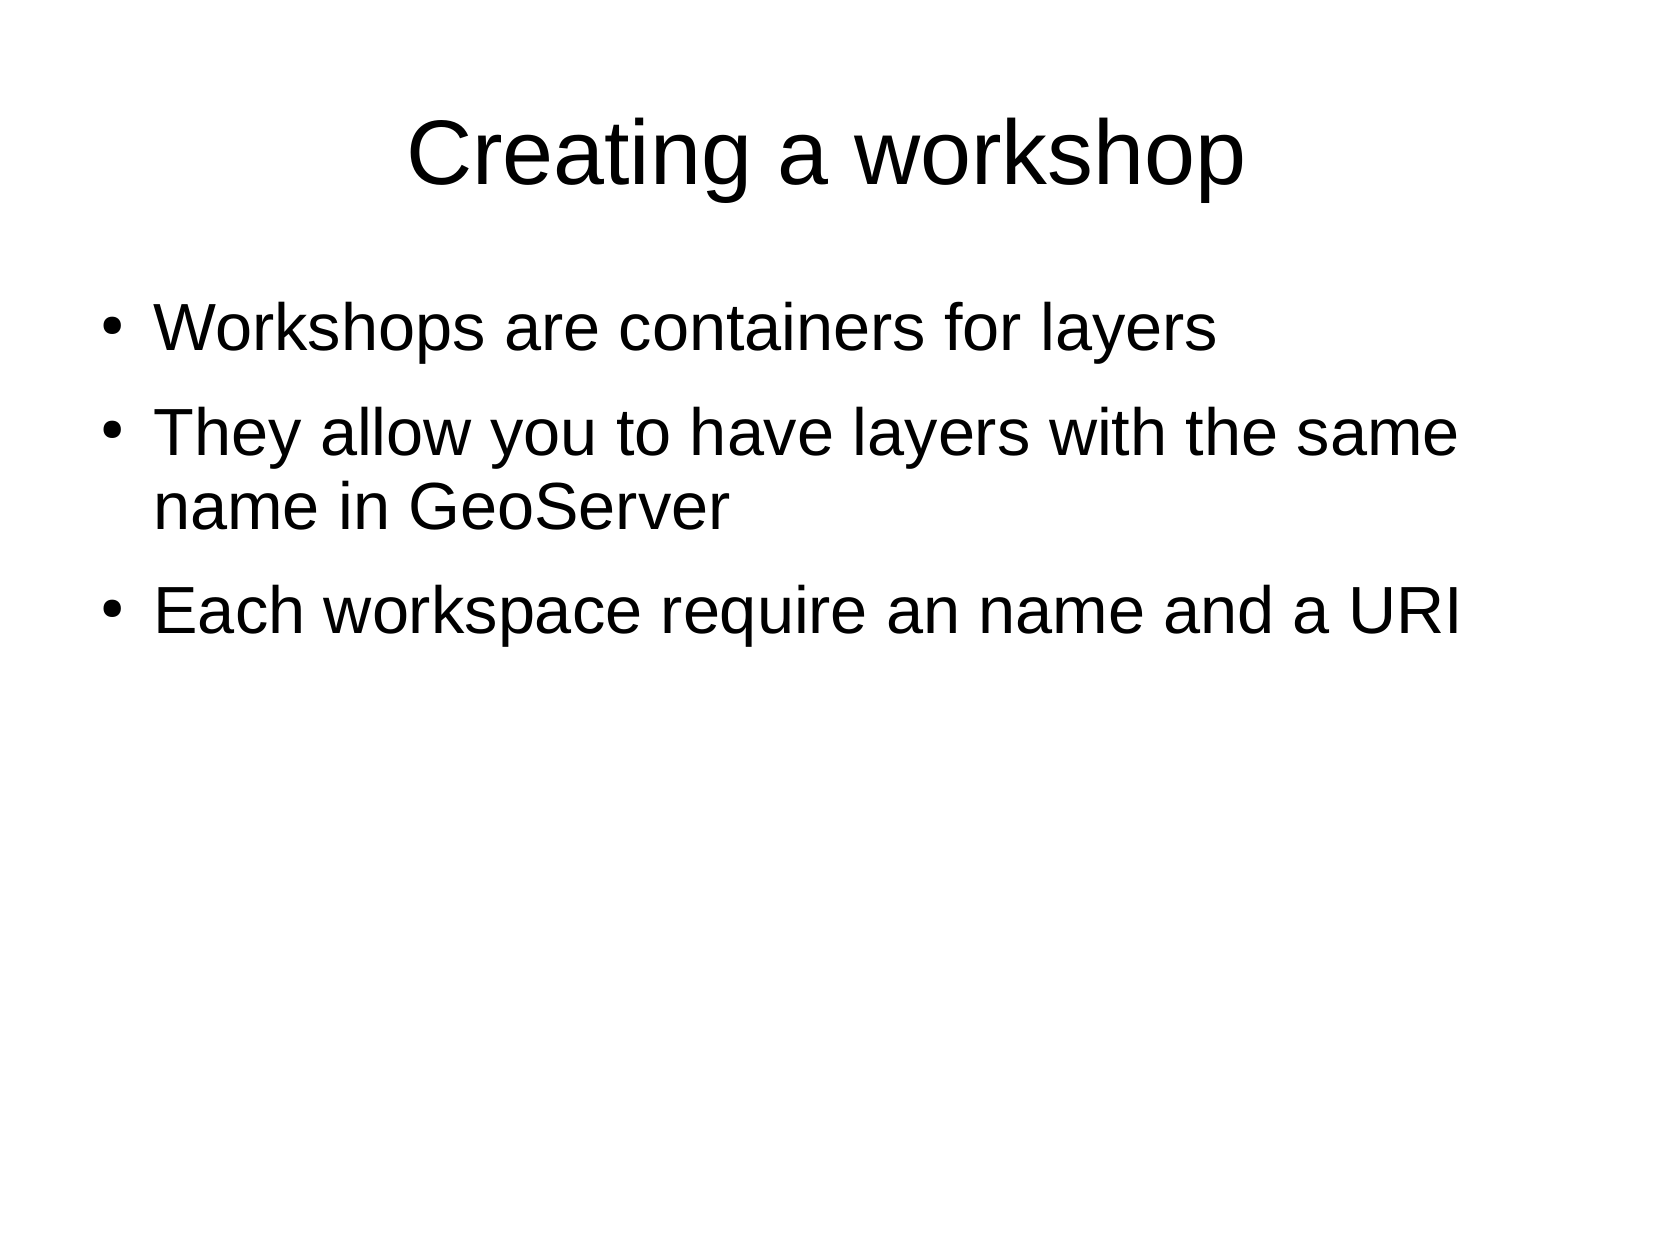

# Creating a workshop
Workshops are containers for layers
They allow you to have layers with the same name in GeoServer
Each workspace require an name and a URI